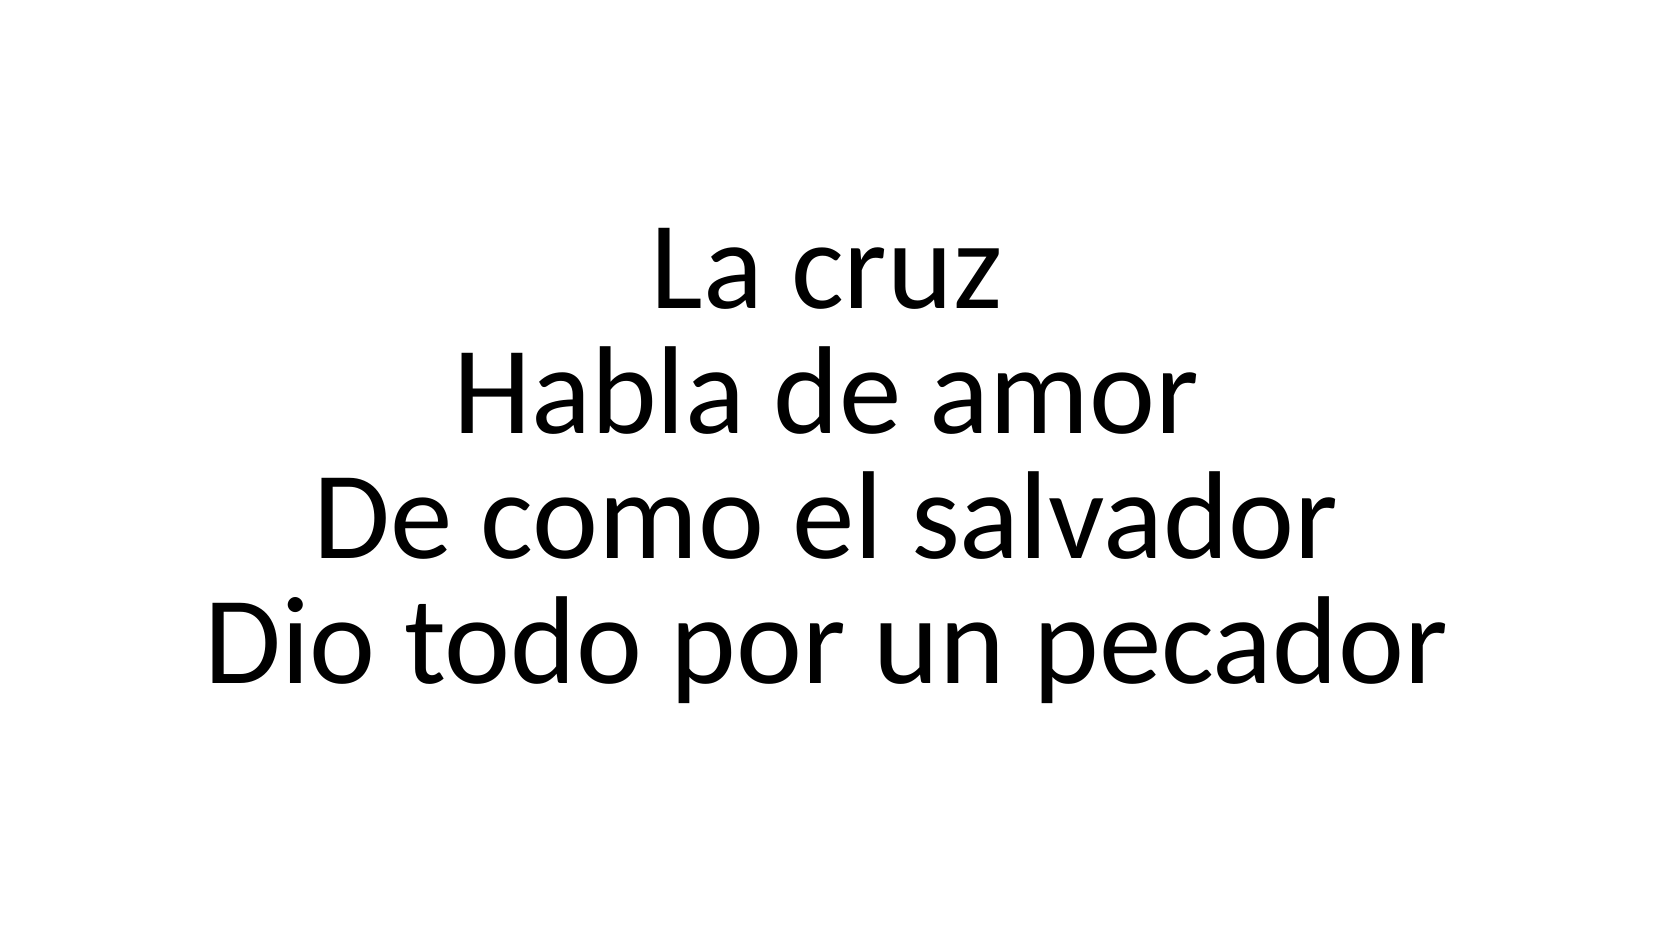

# La cruz Habla de amor De como el salvador Dio todo por un pecador